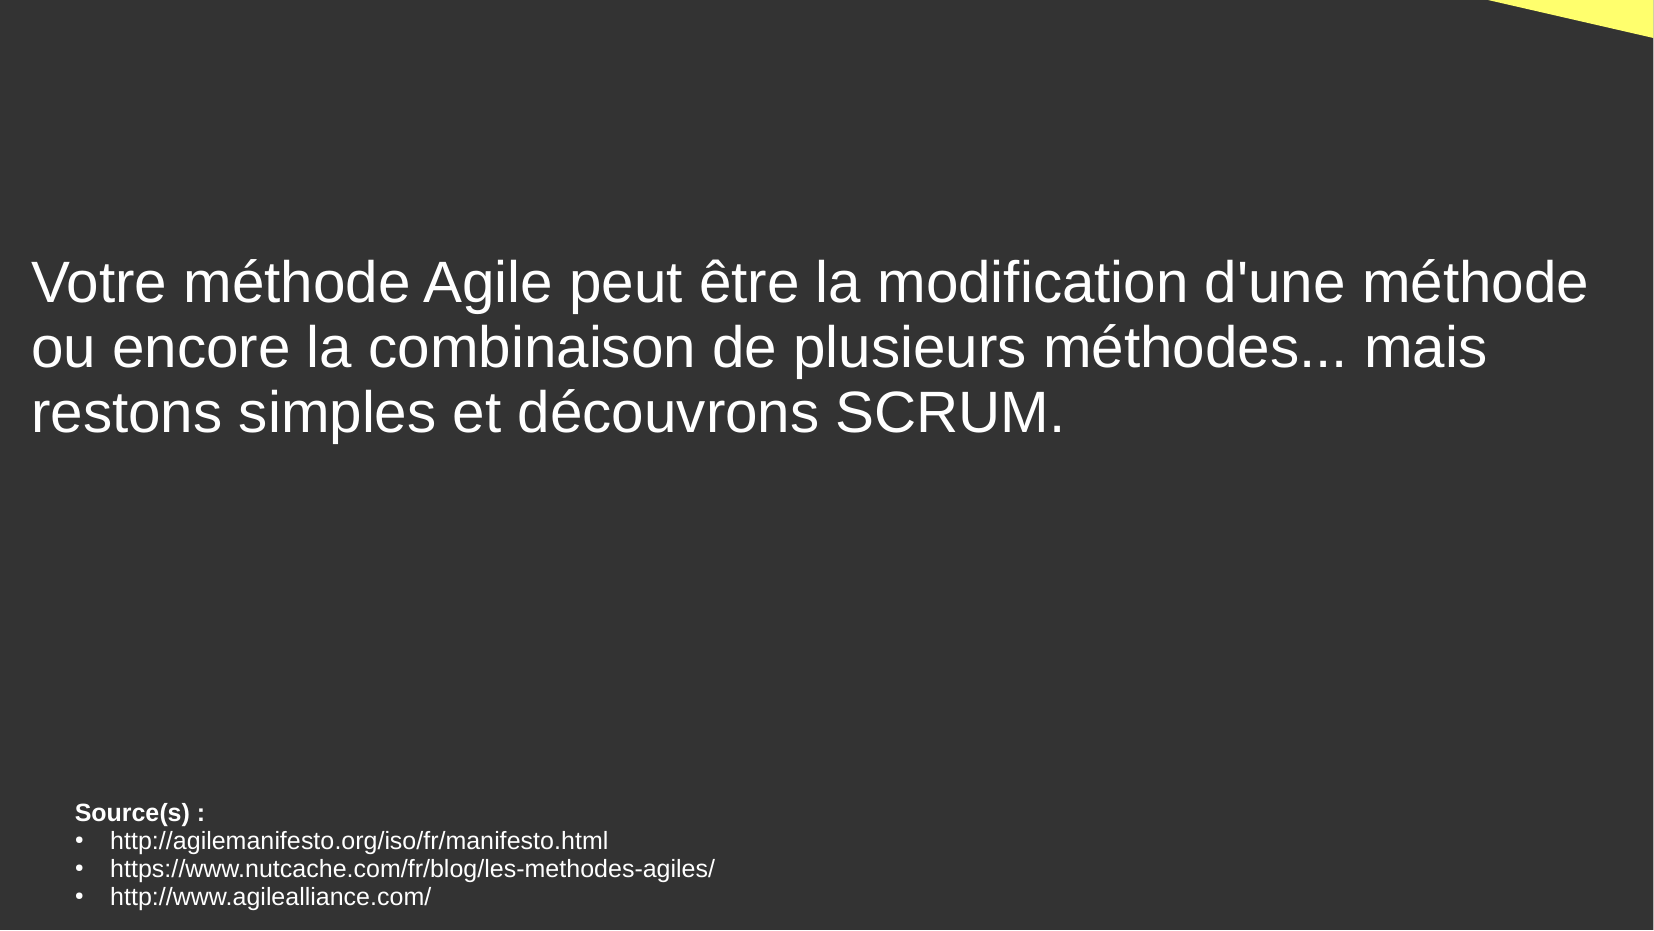

# Votre méthode Agile peut être la modification d'une méthode ou encore la combinaison de plusieurs méthodes... mais restons simples et découvrons SCRUM.
Source(s) :
http://agilemanifesto.org/iso/fr/manifesto.html
https://www.nutcache.com/fr/blog/les-methodes-agiles/
http://www.agilealliance.com/